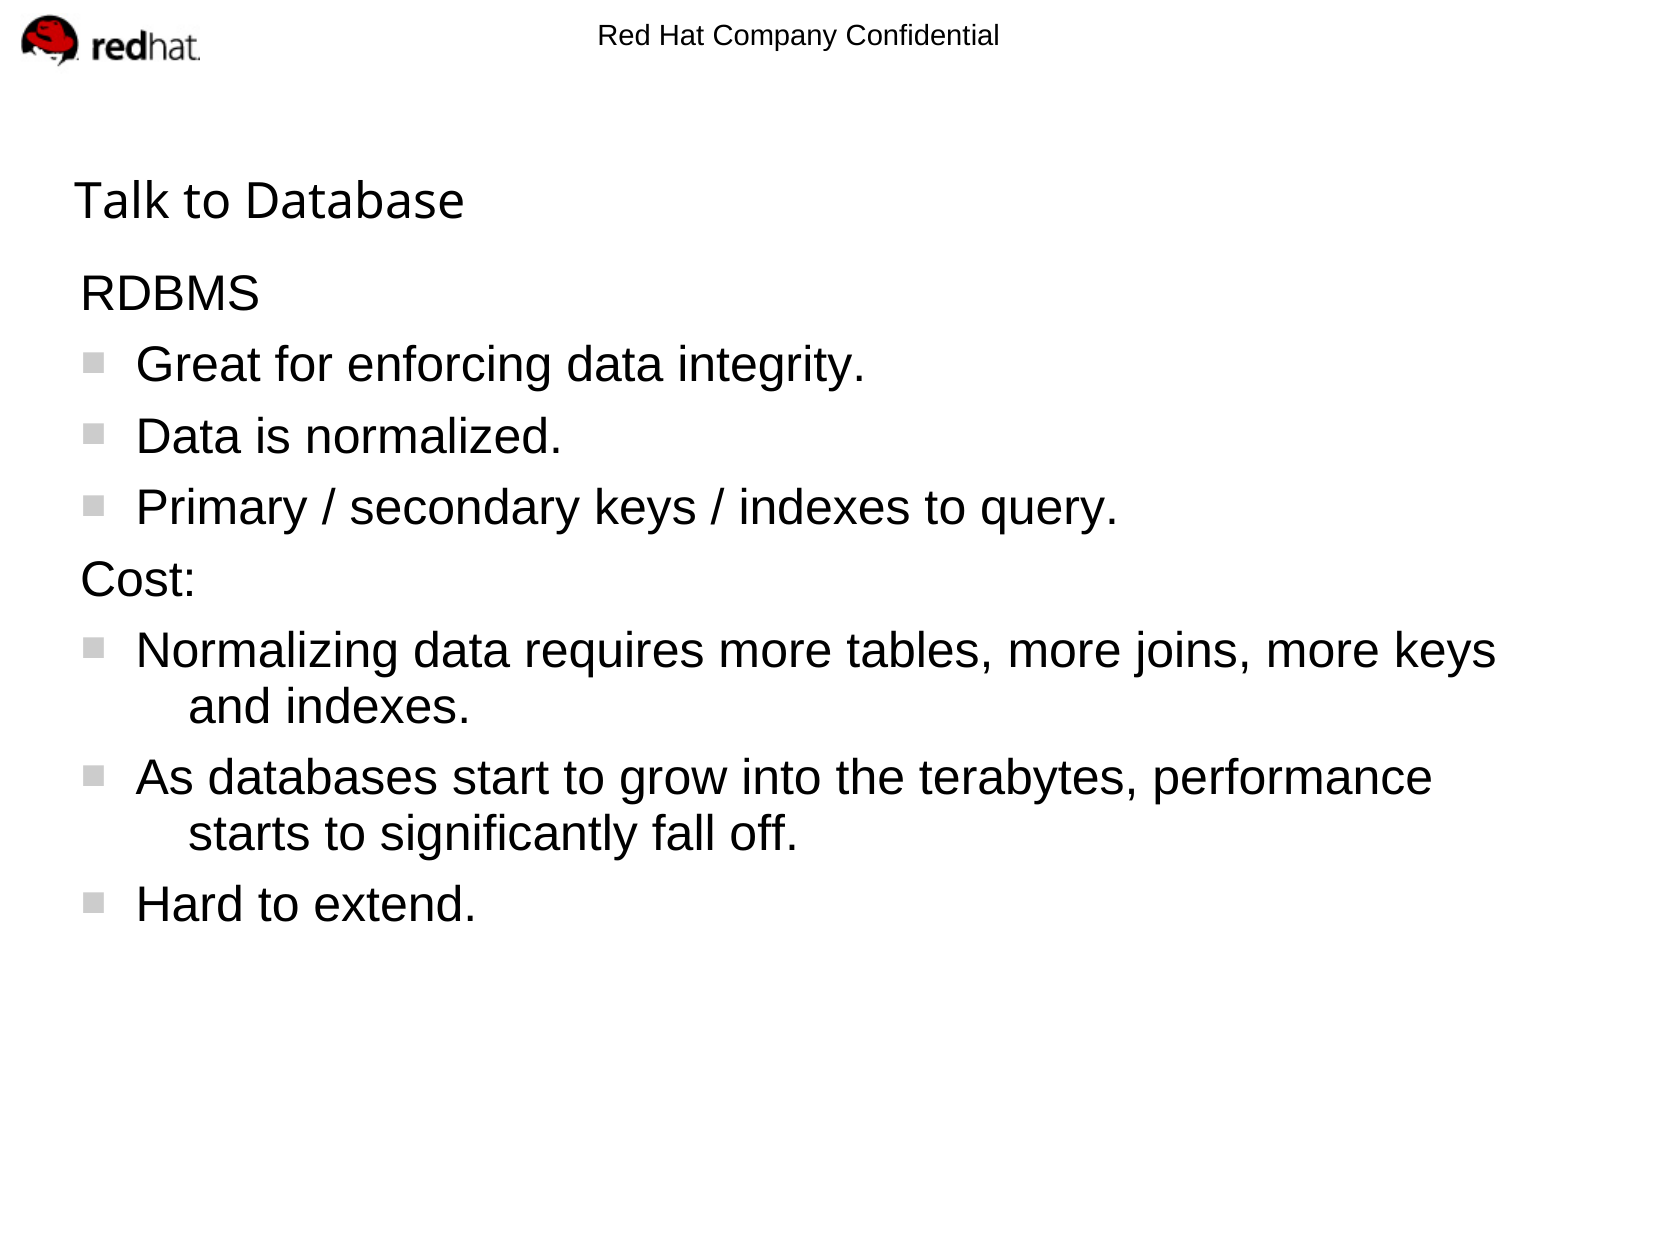

# Talk to Database
RDBMS
Great for enforcing data integrity.
Data is normalized.
Primary / secondary keys / indexes to query.
Cost:
Normalizing data requires more tables, more joins, more keys and indexes.
As databases start to grow into the terabytes, performance starts to significantly fall off.
Hard to extend.